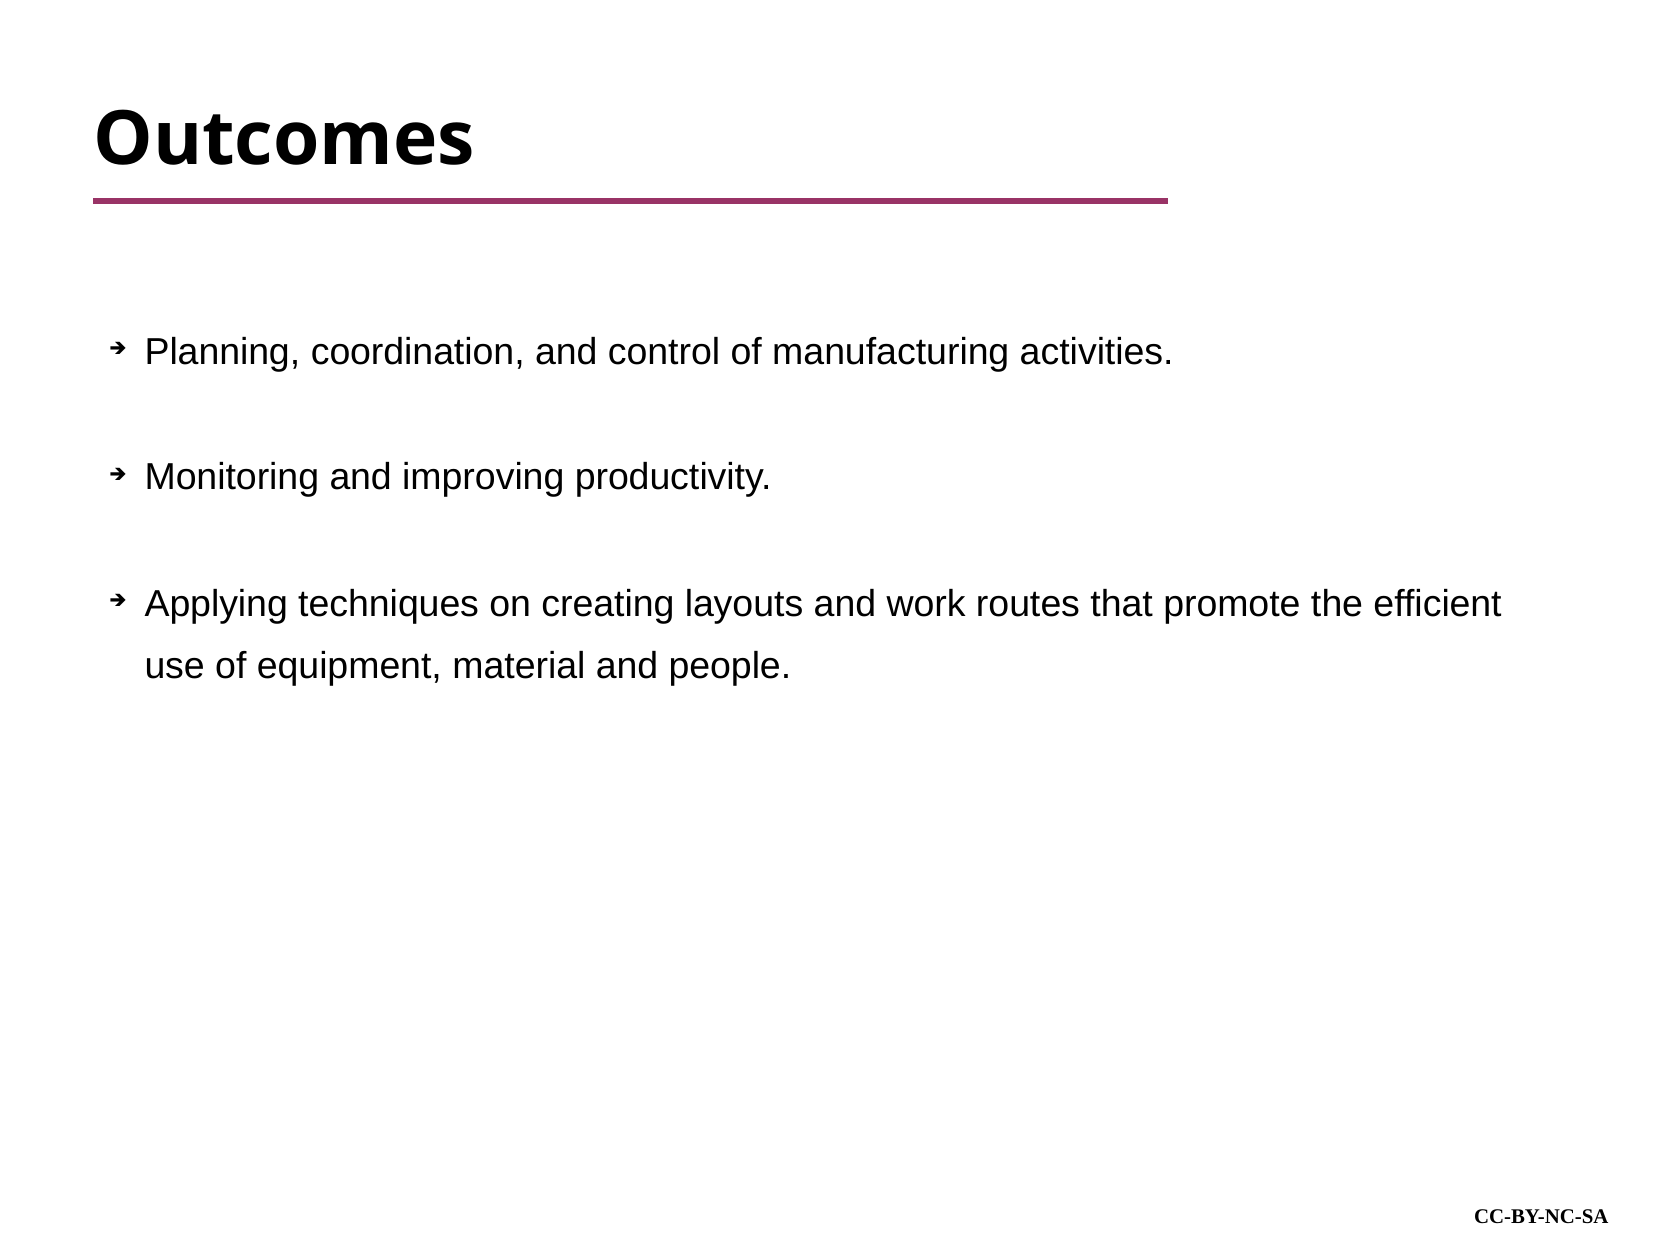

# Outcomes
Planning, coordination, and control of manufacturing activities.
Monitoring and improving productivity.
Applying techniques on creating layouts and work routes that promote the efficient use of equipment, material and people.